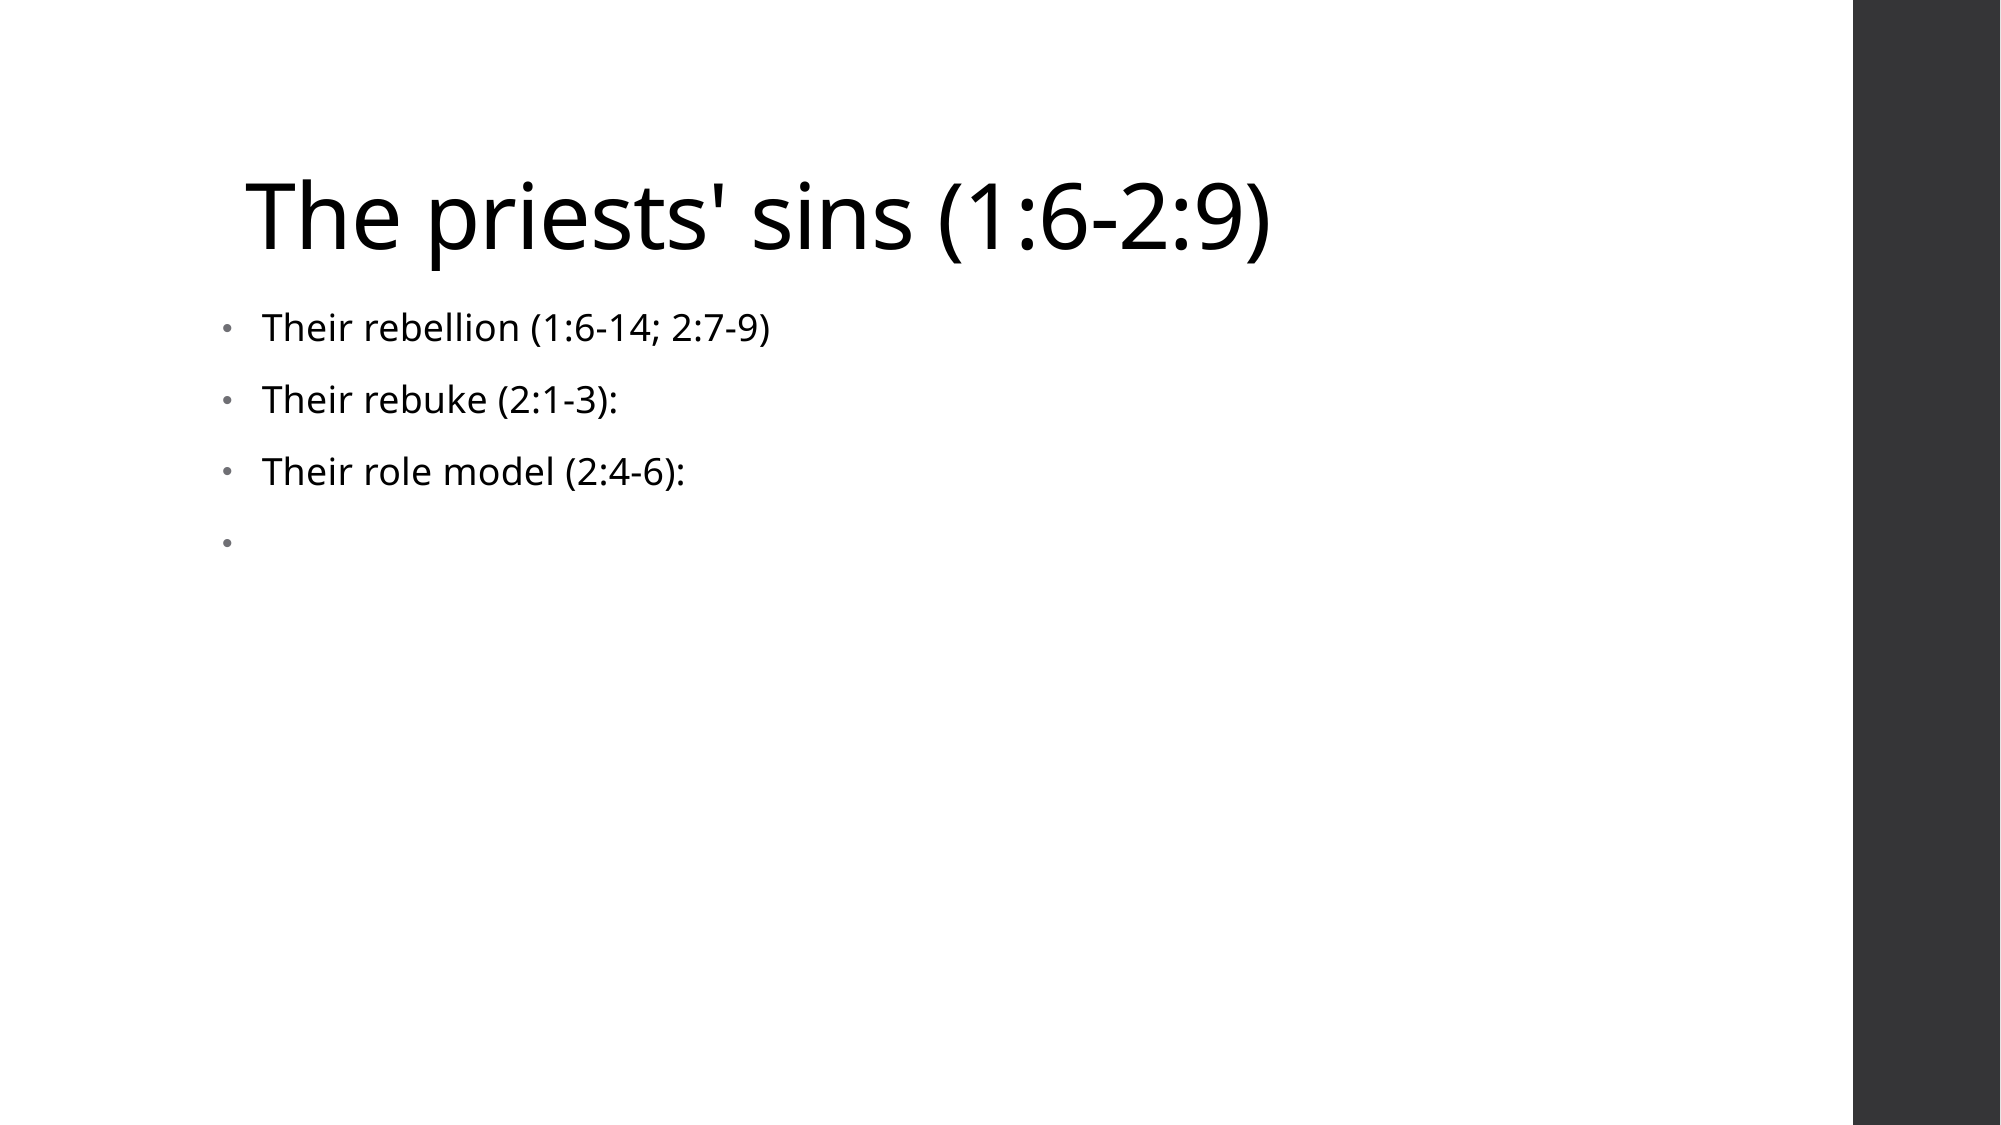

# The priests' sins (1:6-2:9)
 Their rebellion (1:6-14; 2:7-9)
 Their rebuke (2:1-3):
 Their role model (2:4-6):